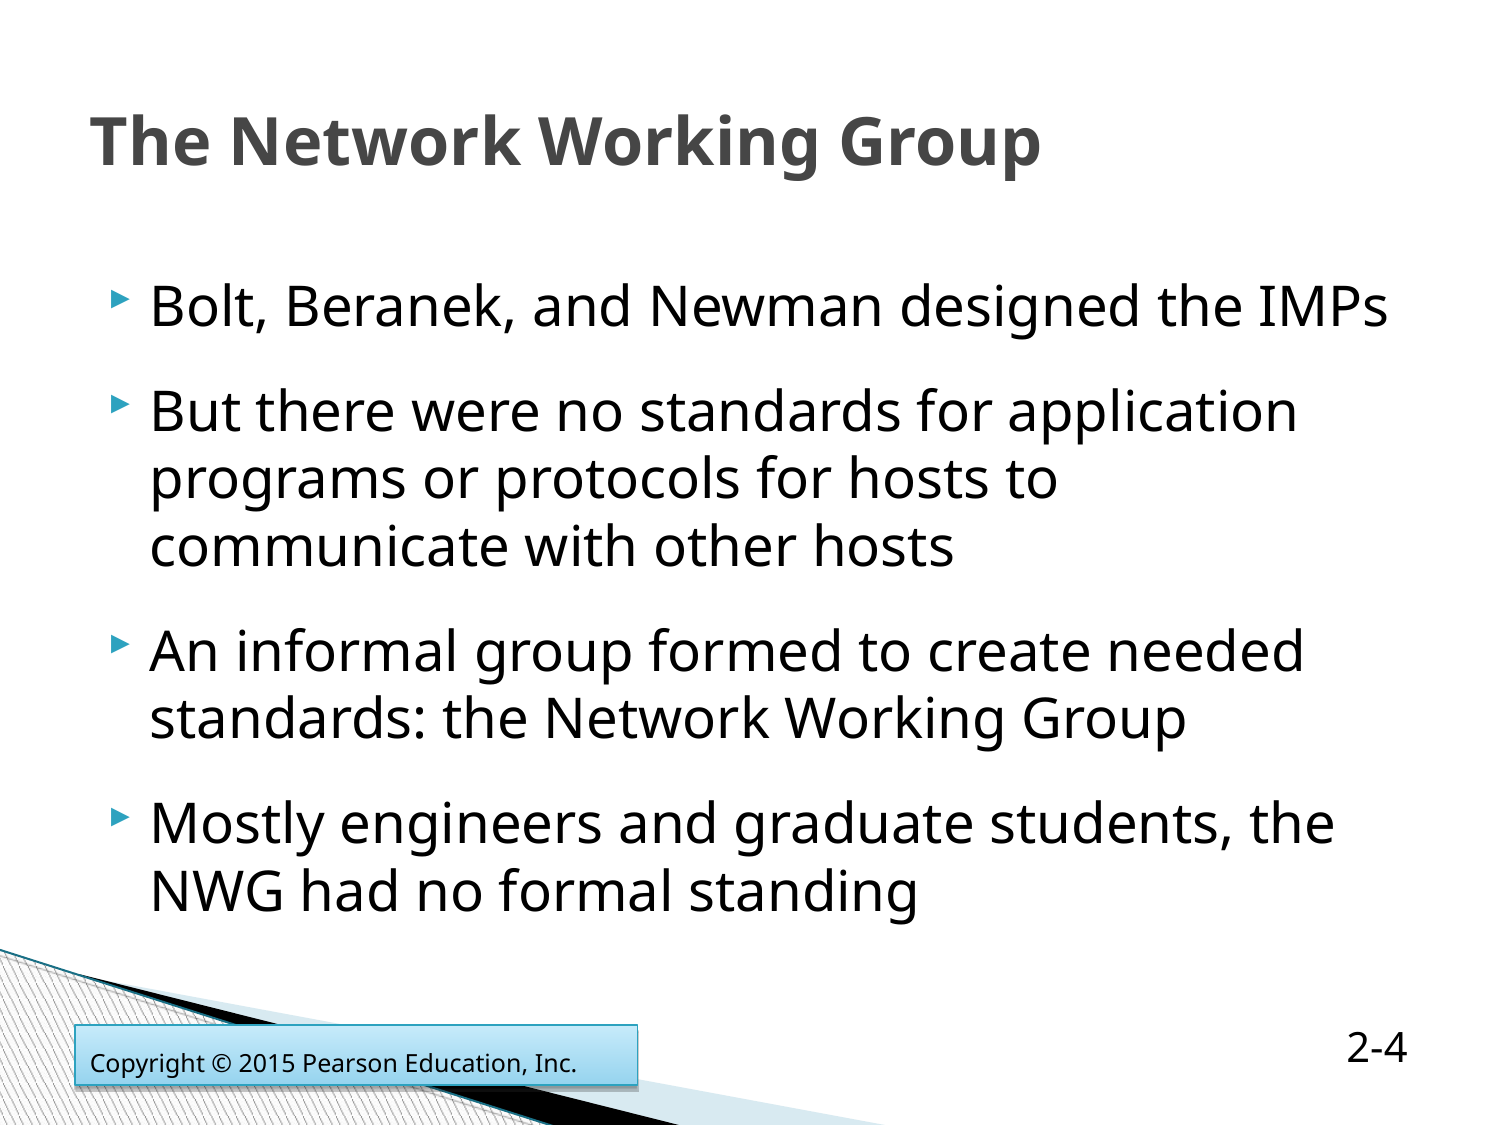

The Network Working Group
# Bolt, Beranek, and Newman designed the IMPs
But there were no standards for application programs or protocols for hosts to communicate with other hosts
An informal group formed to create needed standards: the Network Working Group
Mostly engineers and graduate students, the NWG had no formal standing
Copyright © 2015 Pearson Education, Inc.